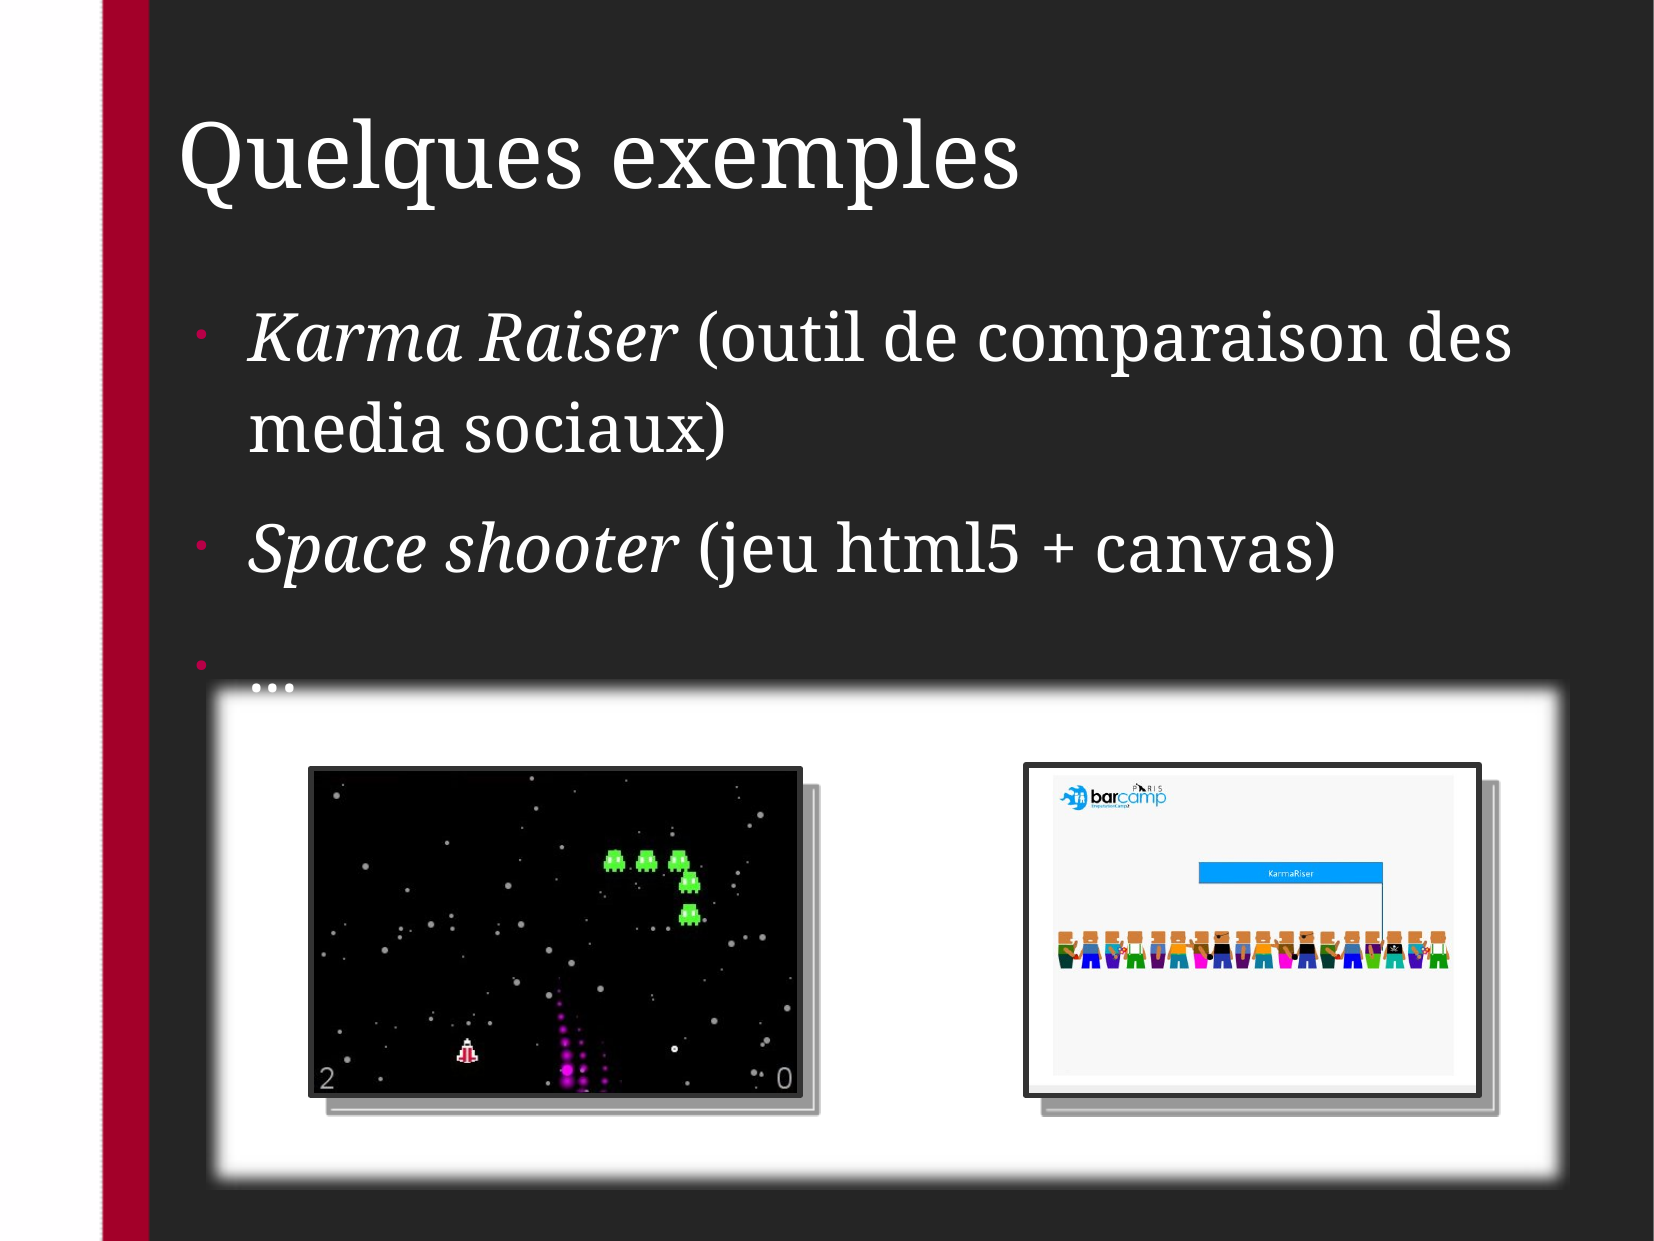

# Quelques exemples
Karma Raiser (outil de comparaison des media sociaux)
Space shooter (jeu html5 + canvas)
...